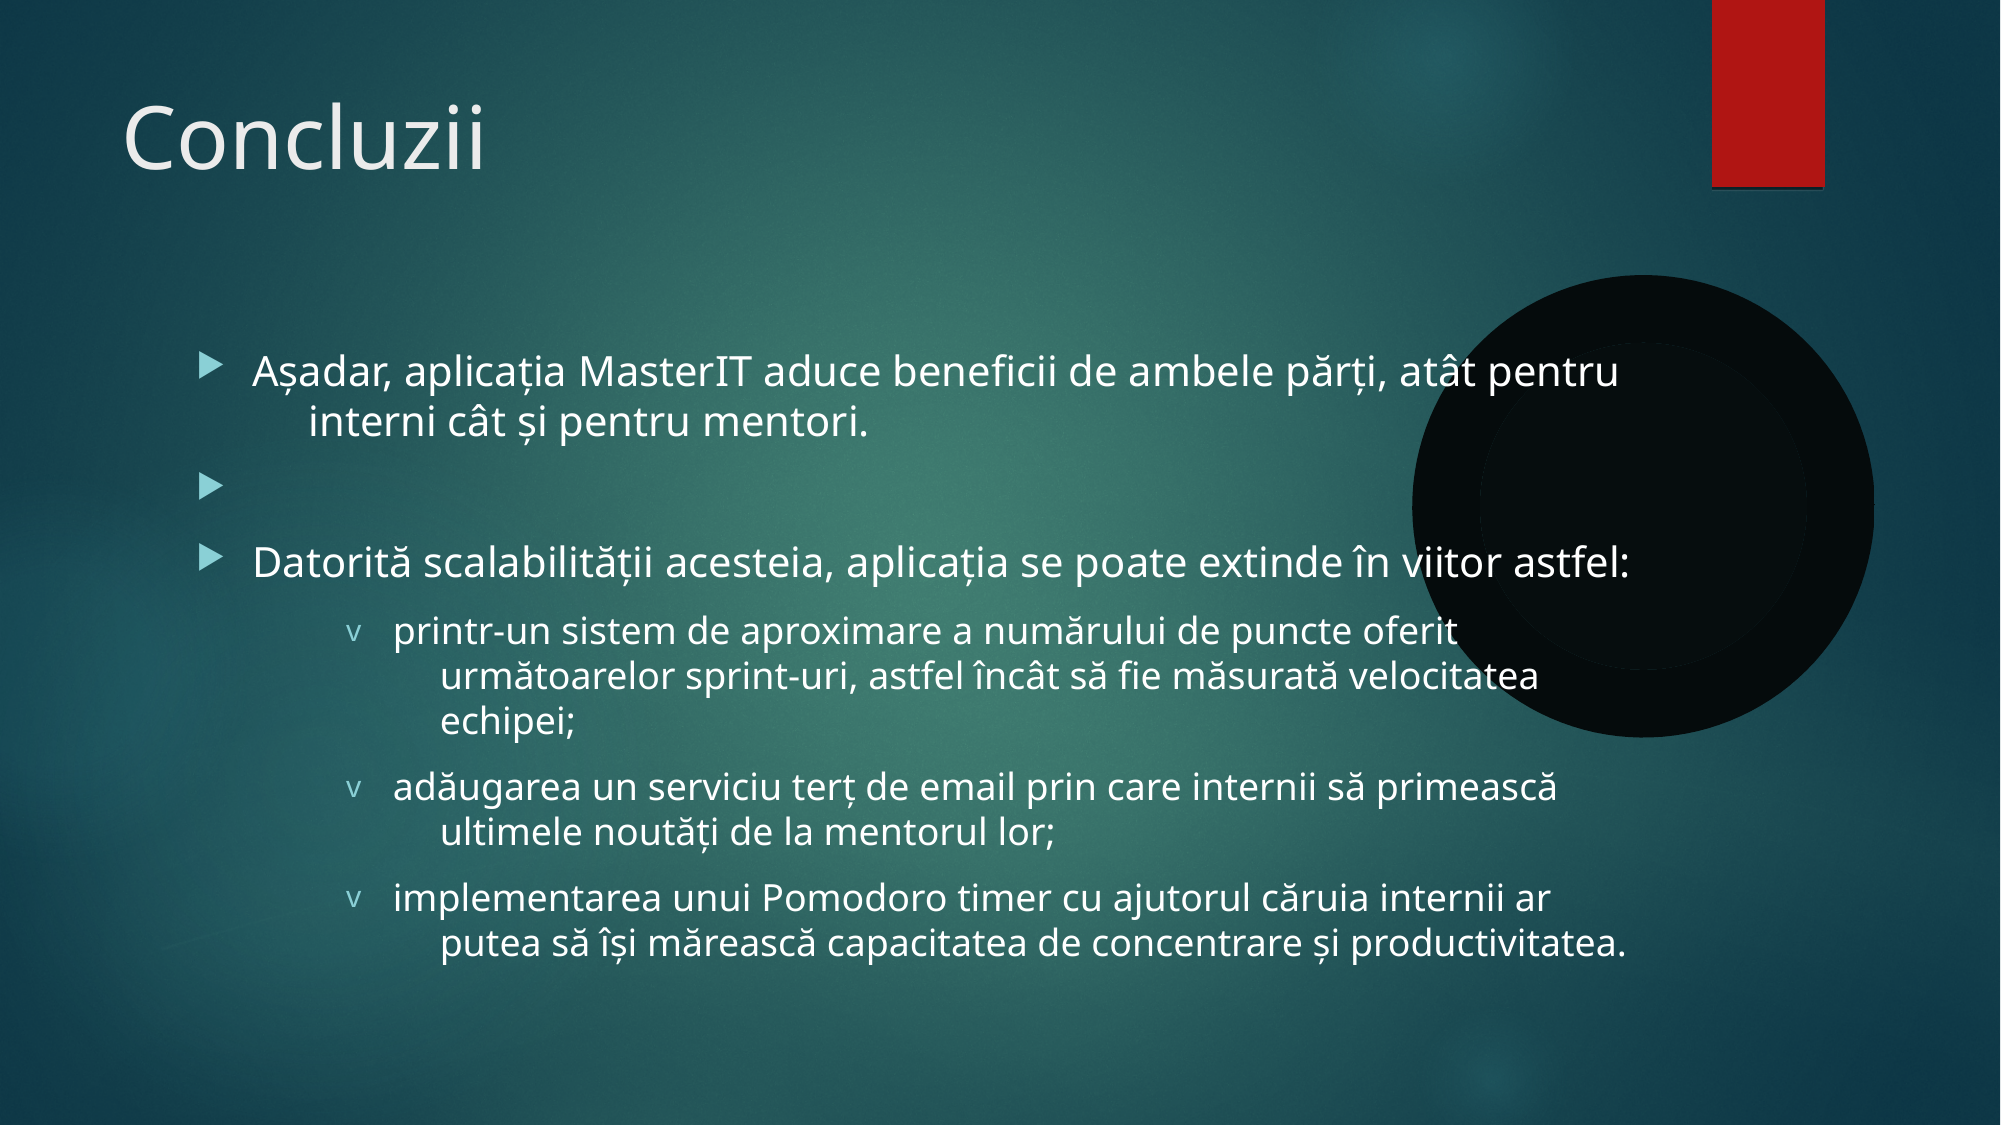

# Concluzii
Așadar, aplicația MasterIT aduce beneficii de ambele părți, atât pentru interni cât și pentru mentori.
Datorită scalabilității acesteia, aplicația se poate extinde în viitor astfel:
printr-un sistem de aproximare a numărului de puncte oferit următoarelor sprint-uri, astfel încât să fie măsurată velocitatea echipei;
adăugarea un serviciu terț de email prin care internii să primească ultimele noutăți de la mentorul lor;
implementarea unui Pomodoro timer cu ajutorul căruia internii ar putea să își mărească capacitatea de concentrare și productivitatea.